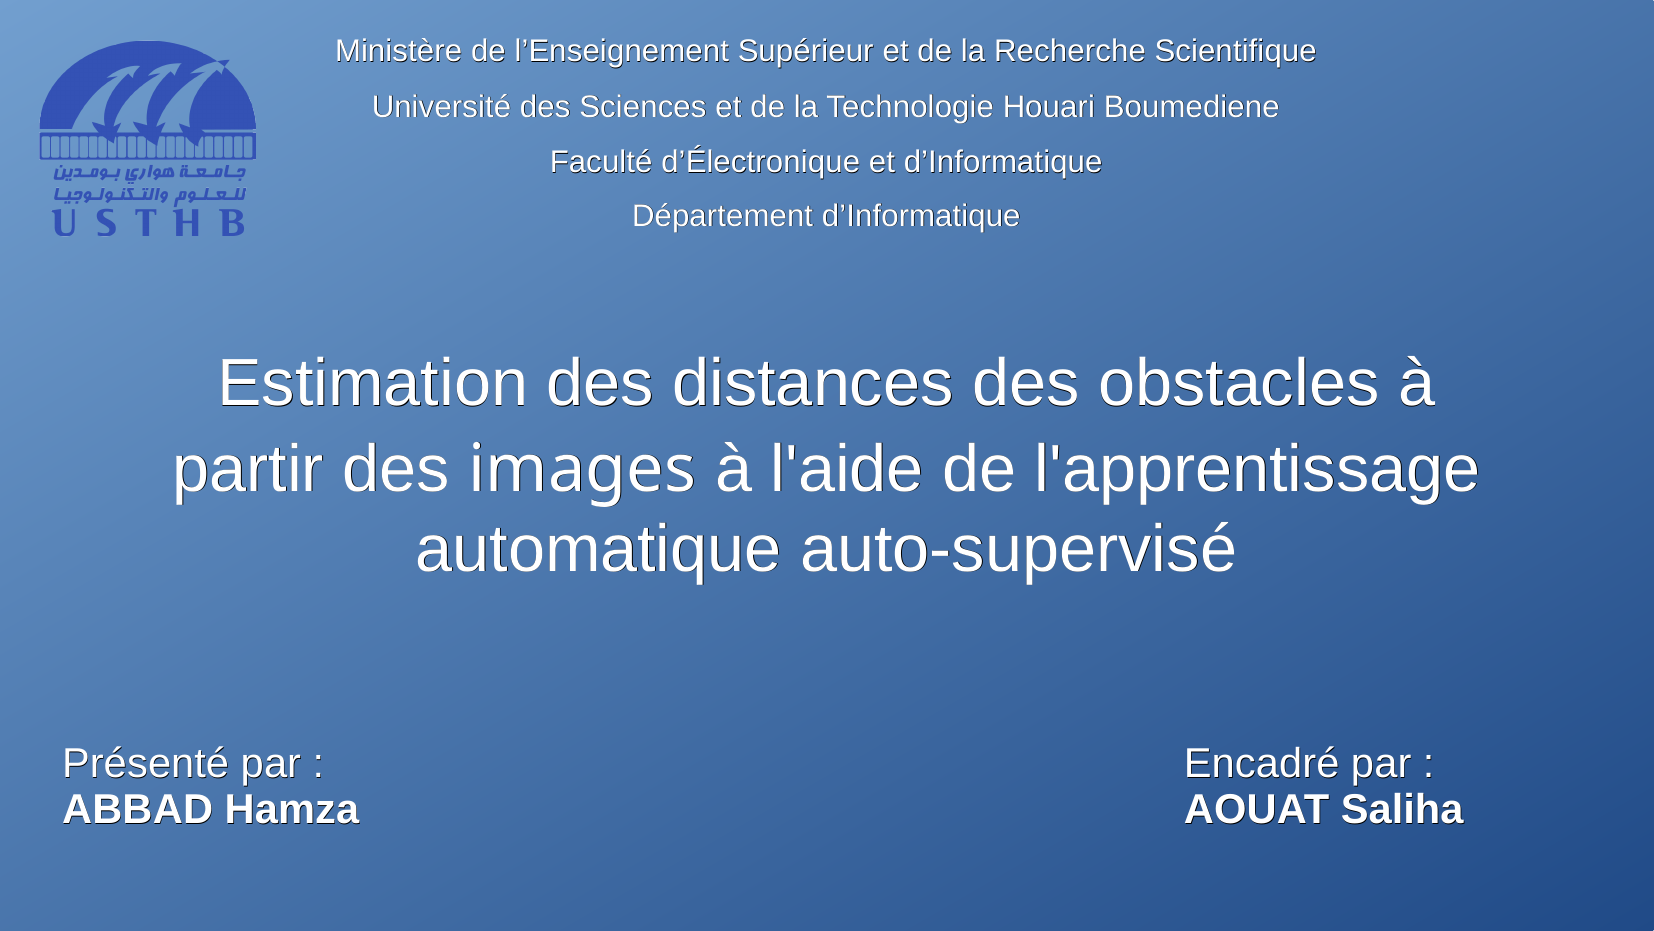

Ministère de l’Enseignement Supérieur et de la Recherche Scientifique
Université des Sciences et de la Technologie Houari Boumediene
Faculté d’Électronique et d’Informatique
Département d’Informatique
Estimation des distances des obstacles à partir des images à l'aide de l'apprentissage automatique auto-supervisé
Présenté par :
ABBAD Hamza
Encadré par :
AOUAT Saliha